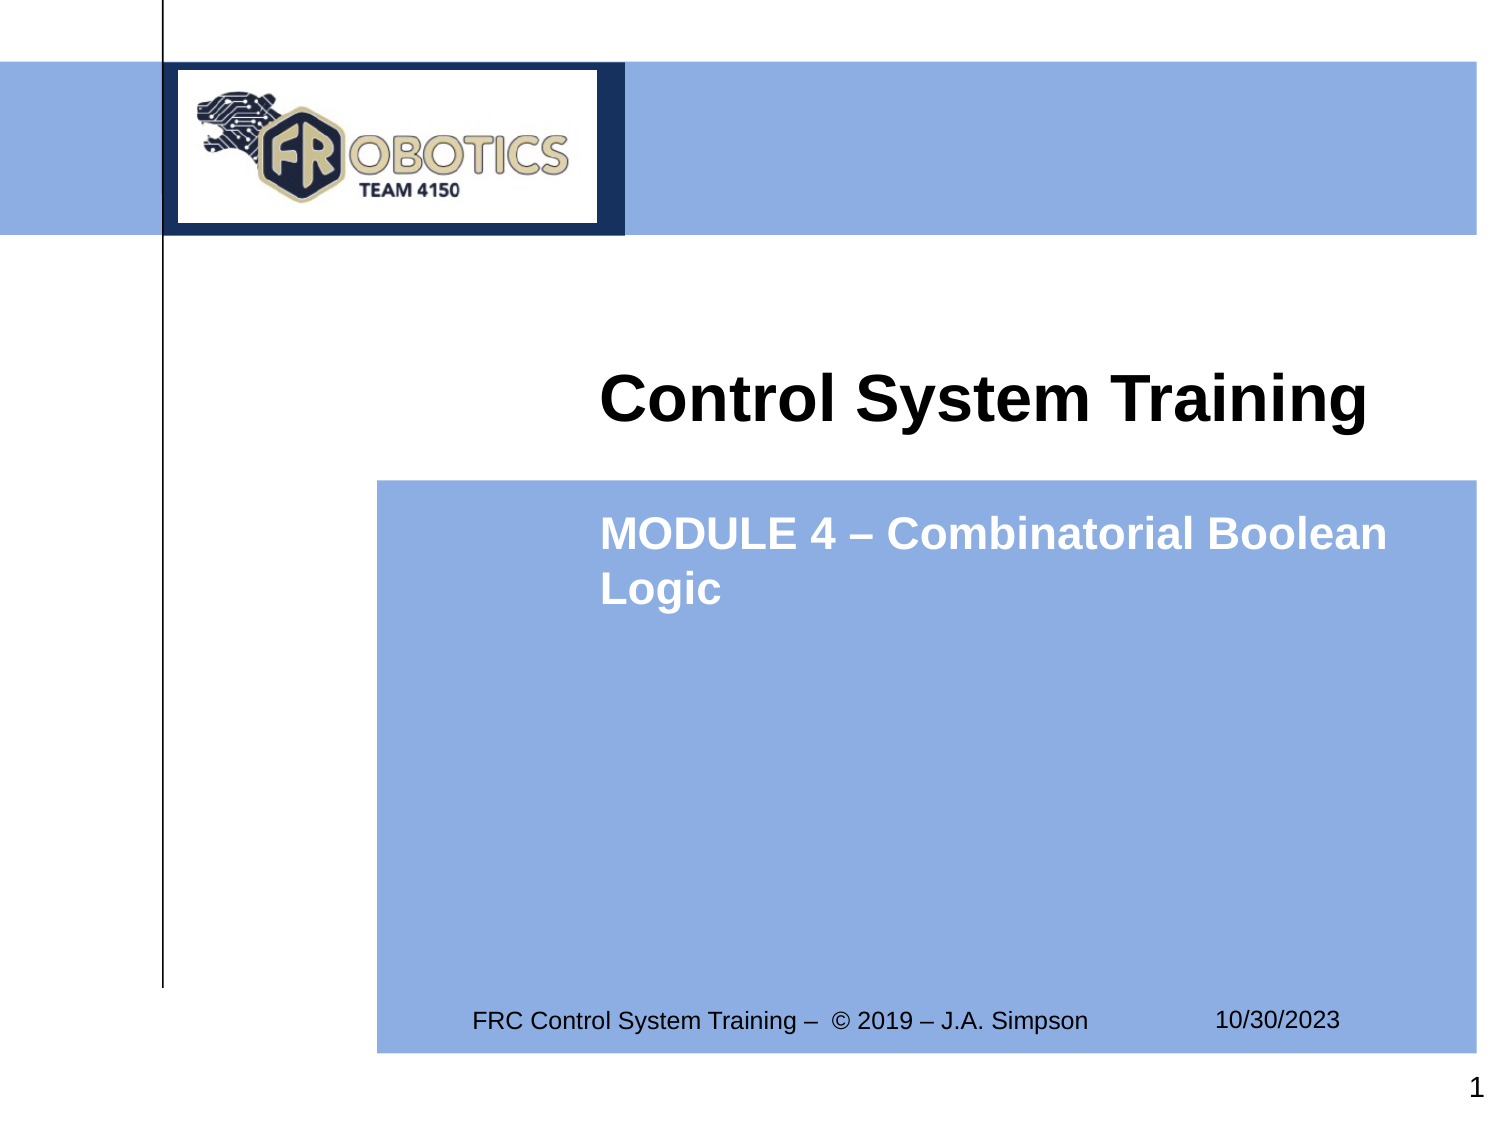

# Control System Training
MODULE 4 – Combinatorial Boolean Logic
FRC Control System Training – © 2019 – J.A. Simpson
10/30/2023